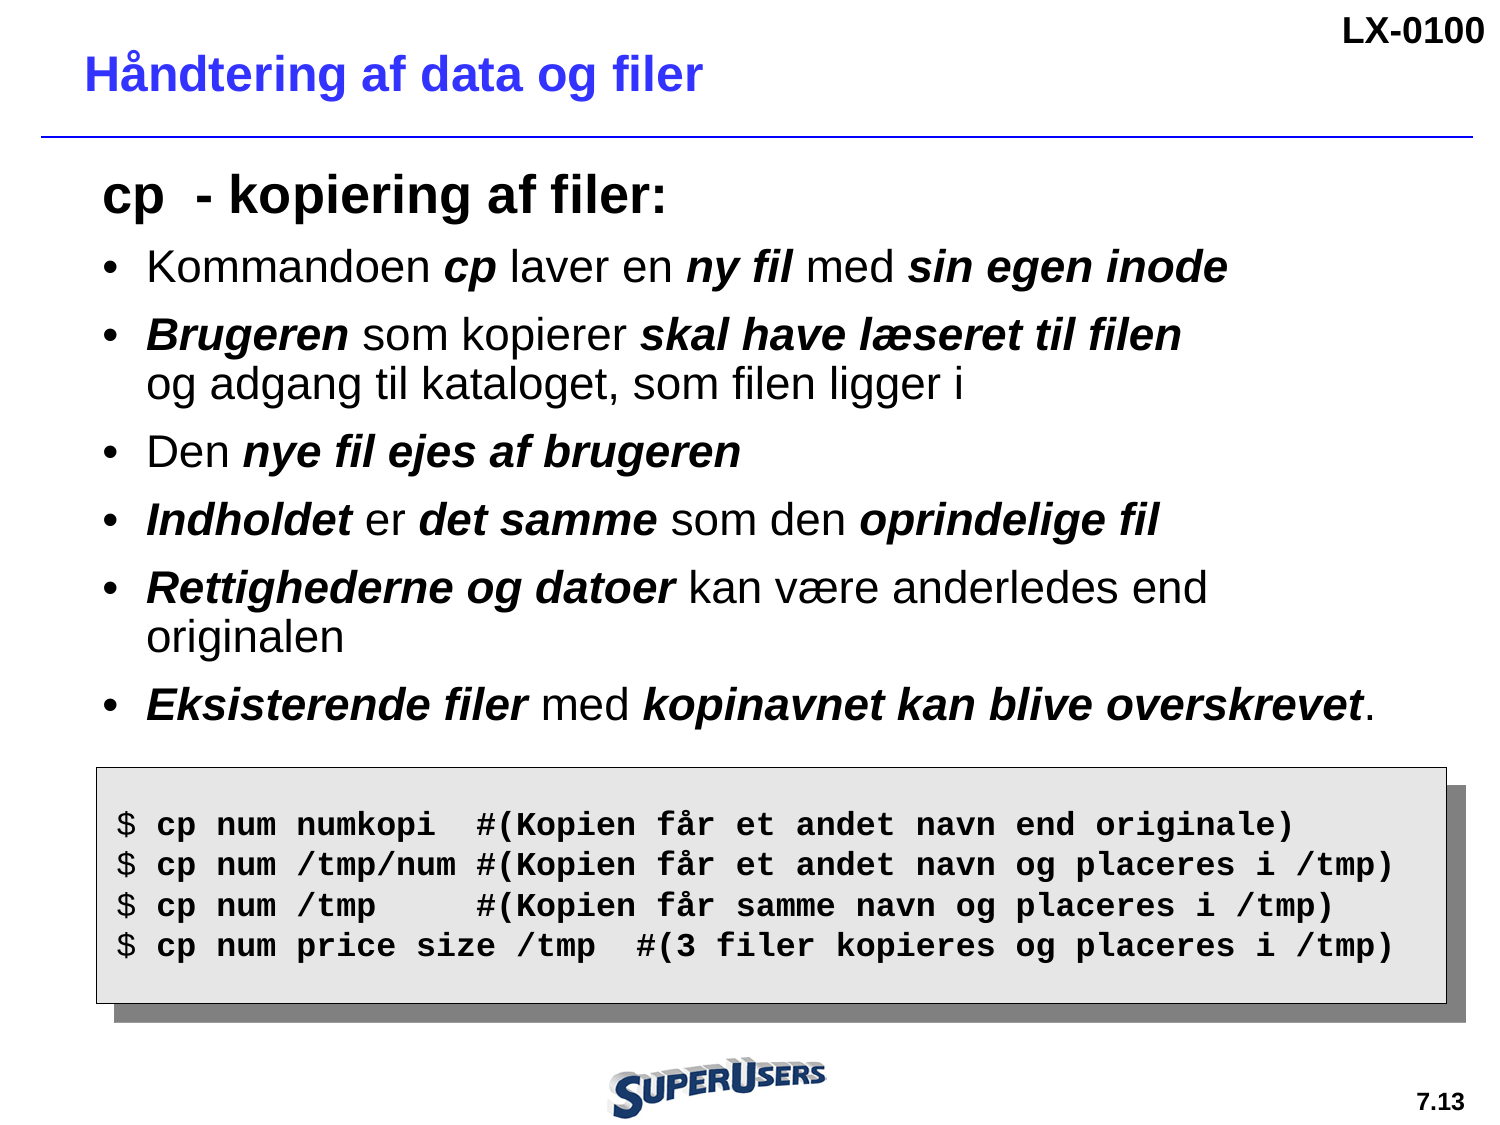

# Håndtering af data og filer
cp - kopiering af filer:
Kommandoen cp laver en ny fil med sin egen inode
Brugeren som kopierer skal have læseret til filen
og adgang til kataloget, som filen ligger i
Den nye fil ejes af brugeren
Indholdet er det samme som den oprindelige fil
Rettighederne og datoer kan være anderledes end originalen
Eksisterende filer med kopinavnet kan blive overskrevet.
 $ cp num numkopi #(Kopien får et andet navn end originale)
 $ cp num /tmp/num #(Kopien får et andet navn og placeres i /tmp)
 $ cp num /tmp #(Kopien får samme navn og placeres i /tmp)
 $ cp num price size /tmp #(3 filer kopieres og placeres i /tmp)